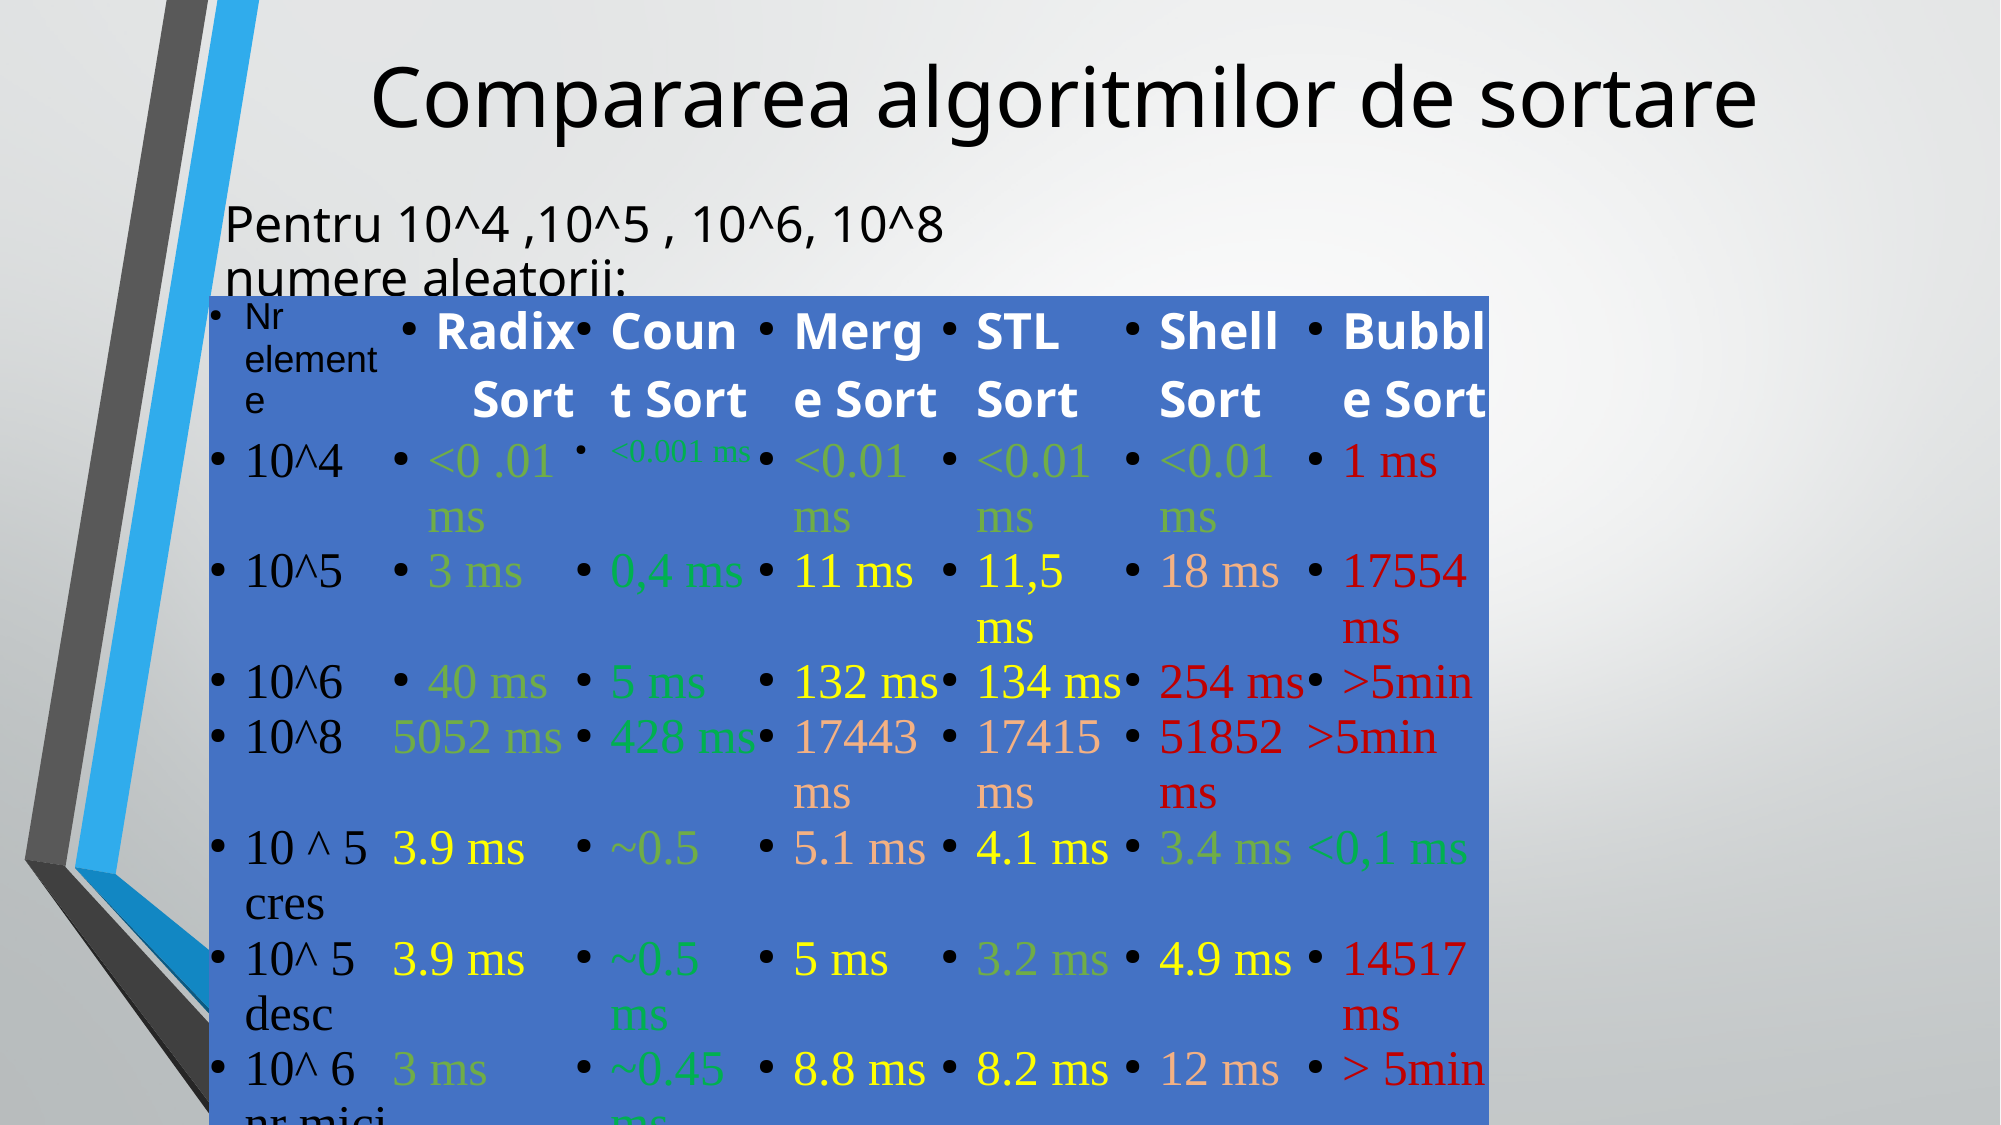

# Compararea algoritmilor de sortare
Pentru 10^4 ,10^5 , 10^6, 10^8 numere aleatorii:
| Nr elemente | Radix Sort | Count Sort | Merge Sort | STL Sort | Shell Sort | Bubble Sort |
| --- | --- | --- | --- | --- | --- | --- |
| 10^4 | <0 .01ms | <0.001 ms | <0.01 ms | <0.01 ms | <0.01 ms | 1 ms |
| 10^5 | 3 ms | 0,4 ms | 11 ms | 11,5 ms | 18 ms | 17554 ms |
| 10^6 | 40 ms | 5 ms | 132 ms | 134 ms | 254 ms | >5min |
| 10^8 | 5052 ms | 428 ms | 17443 ms | 17415 ms | 51852 ms | >5min |
| 10 ^ 5 cres | 3.9 ms | ~0.5 | 5.1 ms | 4.1 ms | 3.4 ms | <0,1 ms |
| 10^ 5 desc | 3.9 ms | ~0.5 ms | 5 ms | 3.2 ms | 4.9 ms | 14517 ms |
| 10^ 6 nr mici | 3 ms | ~0.45 ms | 8.8 ms | 8.2 ms | 12 ms | > 5min |
| 10^ 3 nr Apr. sort | 9300 ns | 500 ns | 3700 ms | 3600 ns | 1400 ms | 400 ns |